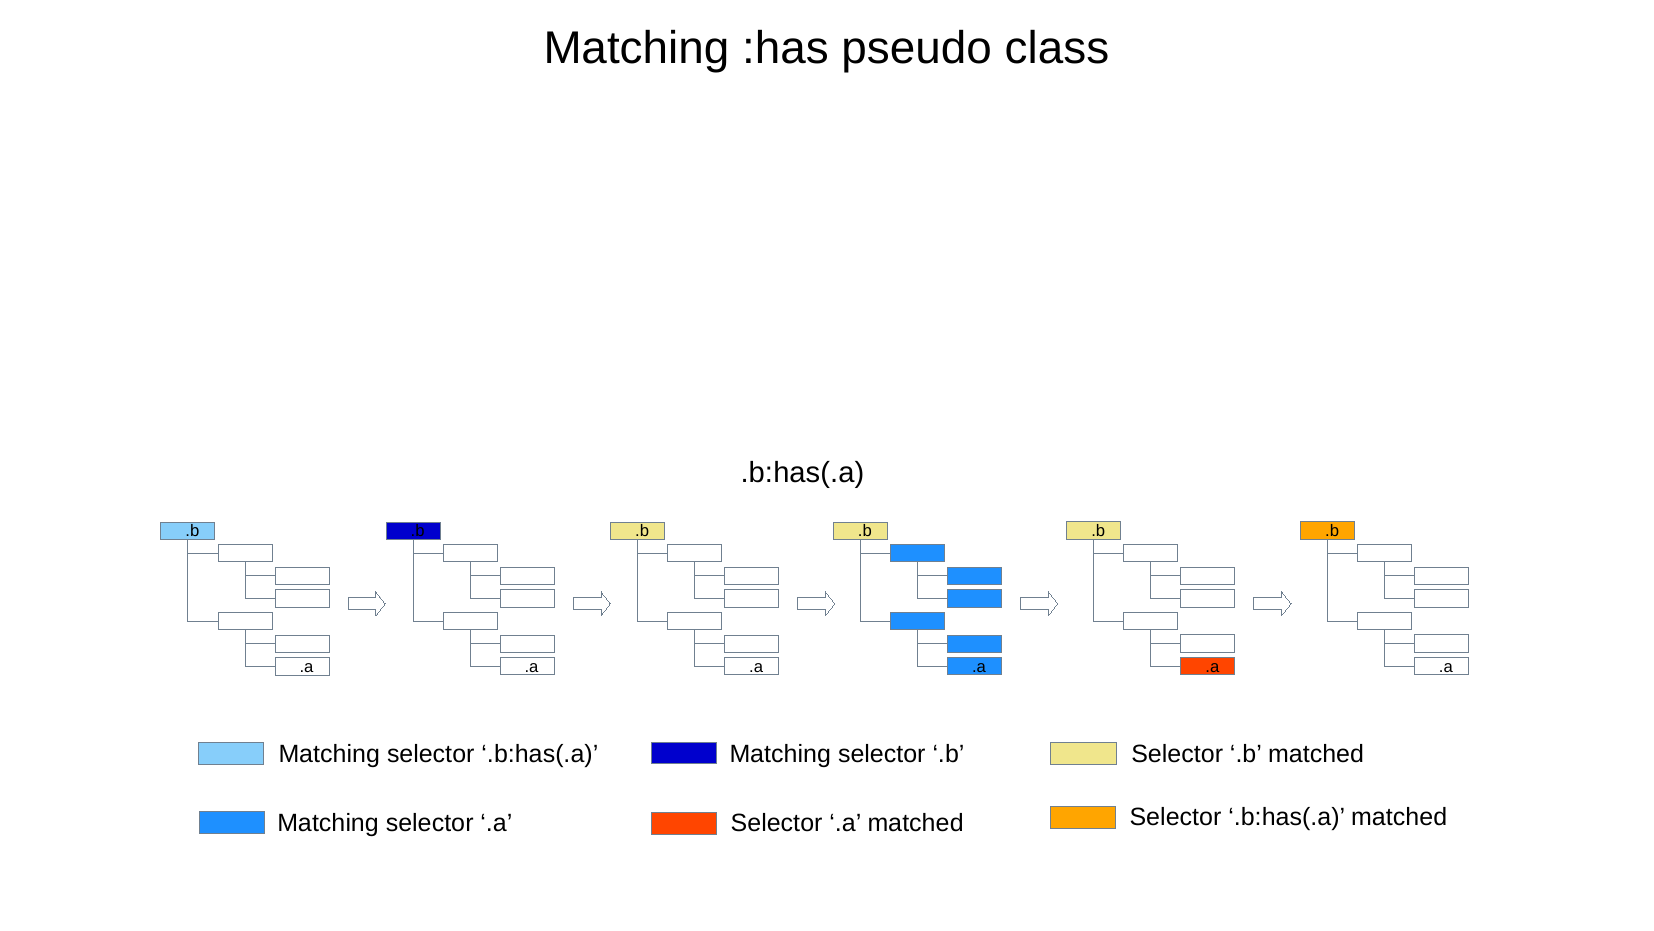

Matching :has pseudo class
.b:has(.a)
.b
.b
.b
.b
.b
.b
.a
.a
.a
.a
.a
.a
Matching selector ‘.b:has(.a)’
Matching selector ‘.b’
Selector ‘.b’ matched
Selector ‘.b:has(.a)’ matched
Selector ‘.a’ matched
Matching selector ‘.a’